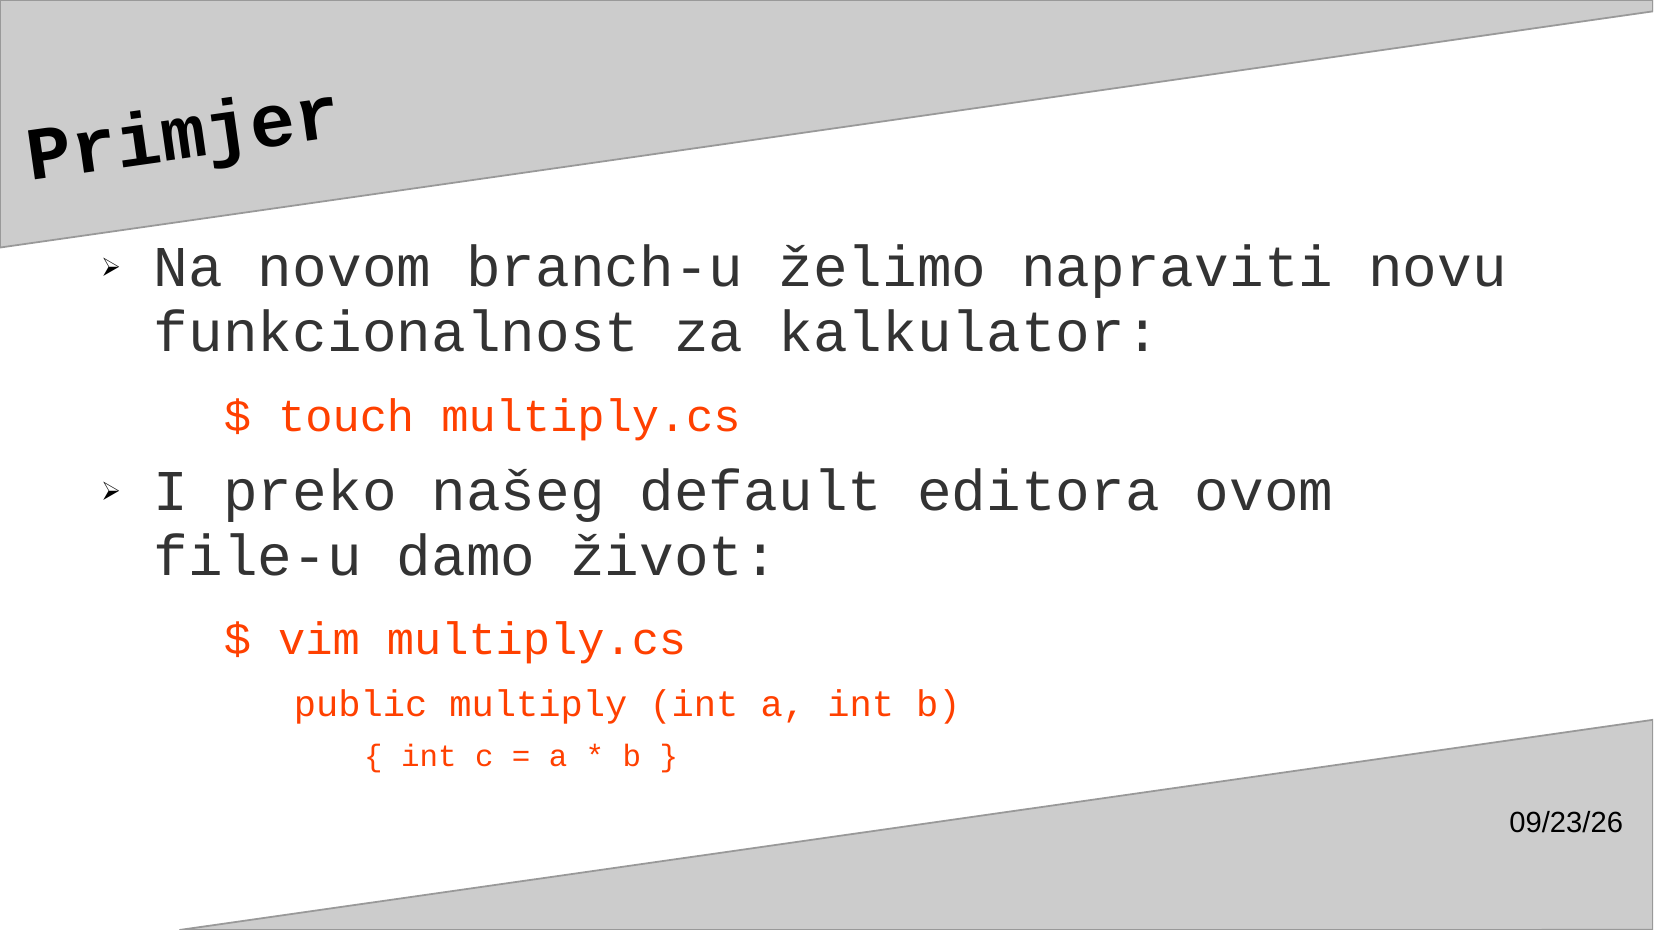

# Primjer
Na novom branch-u želimo napraviti novu funkcionalnost za kalkulator:
$ touch multiply.cs
I preko našeg default editora ovom file-u damo život:
$ vim multiply.cs
public multiply (int a, int b)
{ int c = a * b }
87